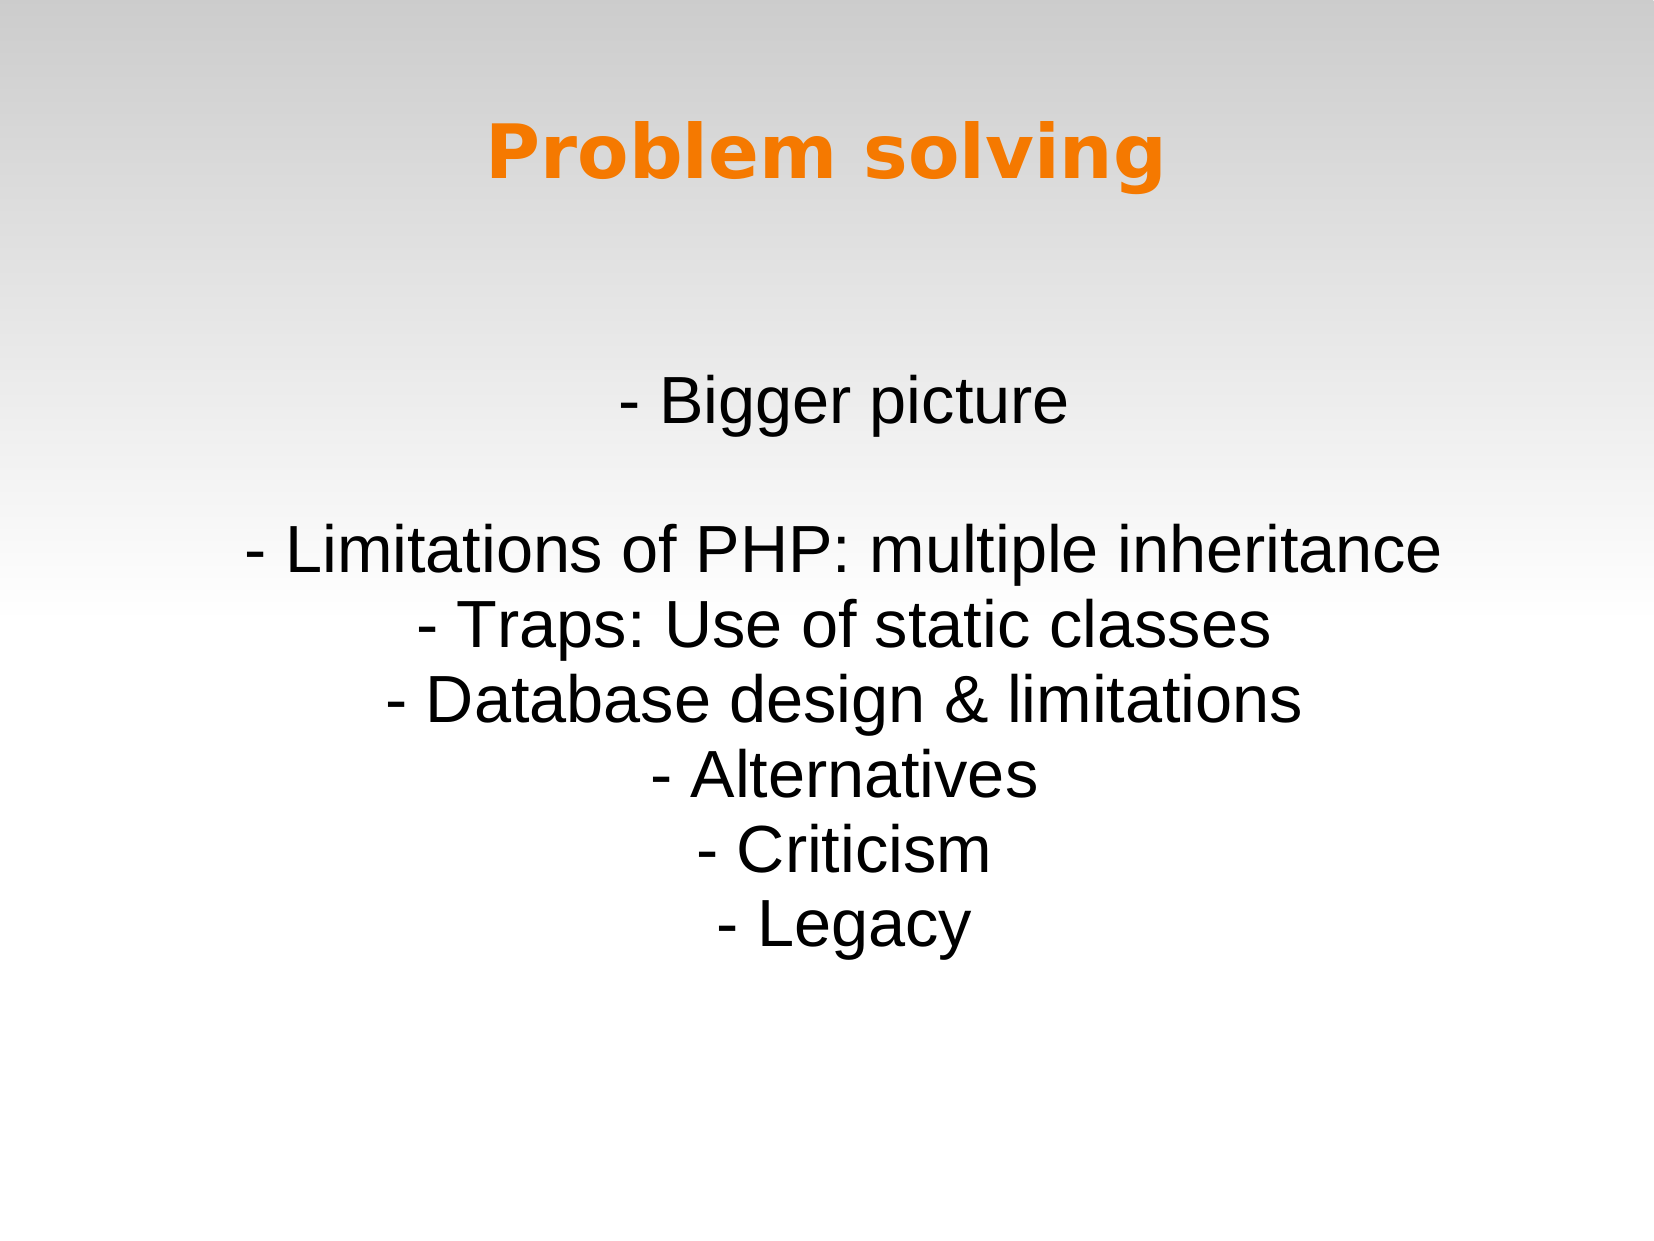

# Problem solving
- Bigger picture
- Limitations of PHP: multiple inheritance
- Traps: Use of static classes
- Database design & limitations
- Alternatives
- Criticism
- Legacy